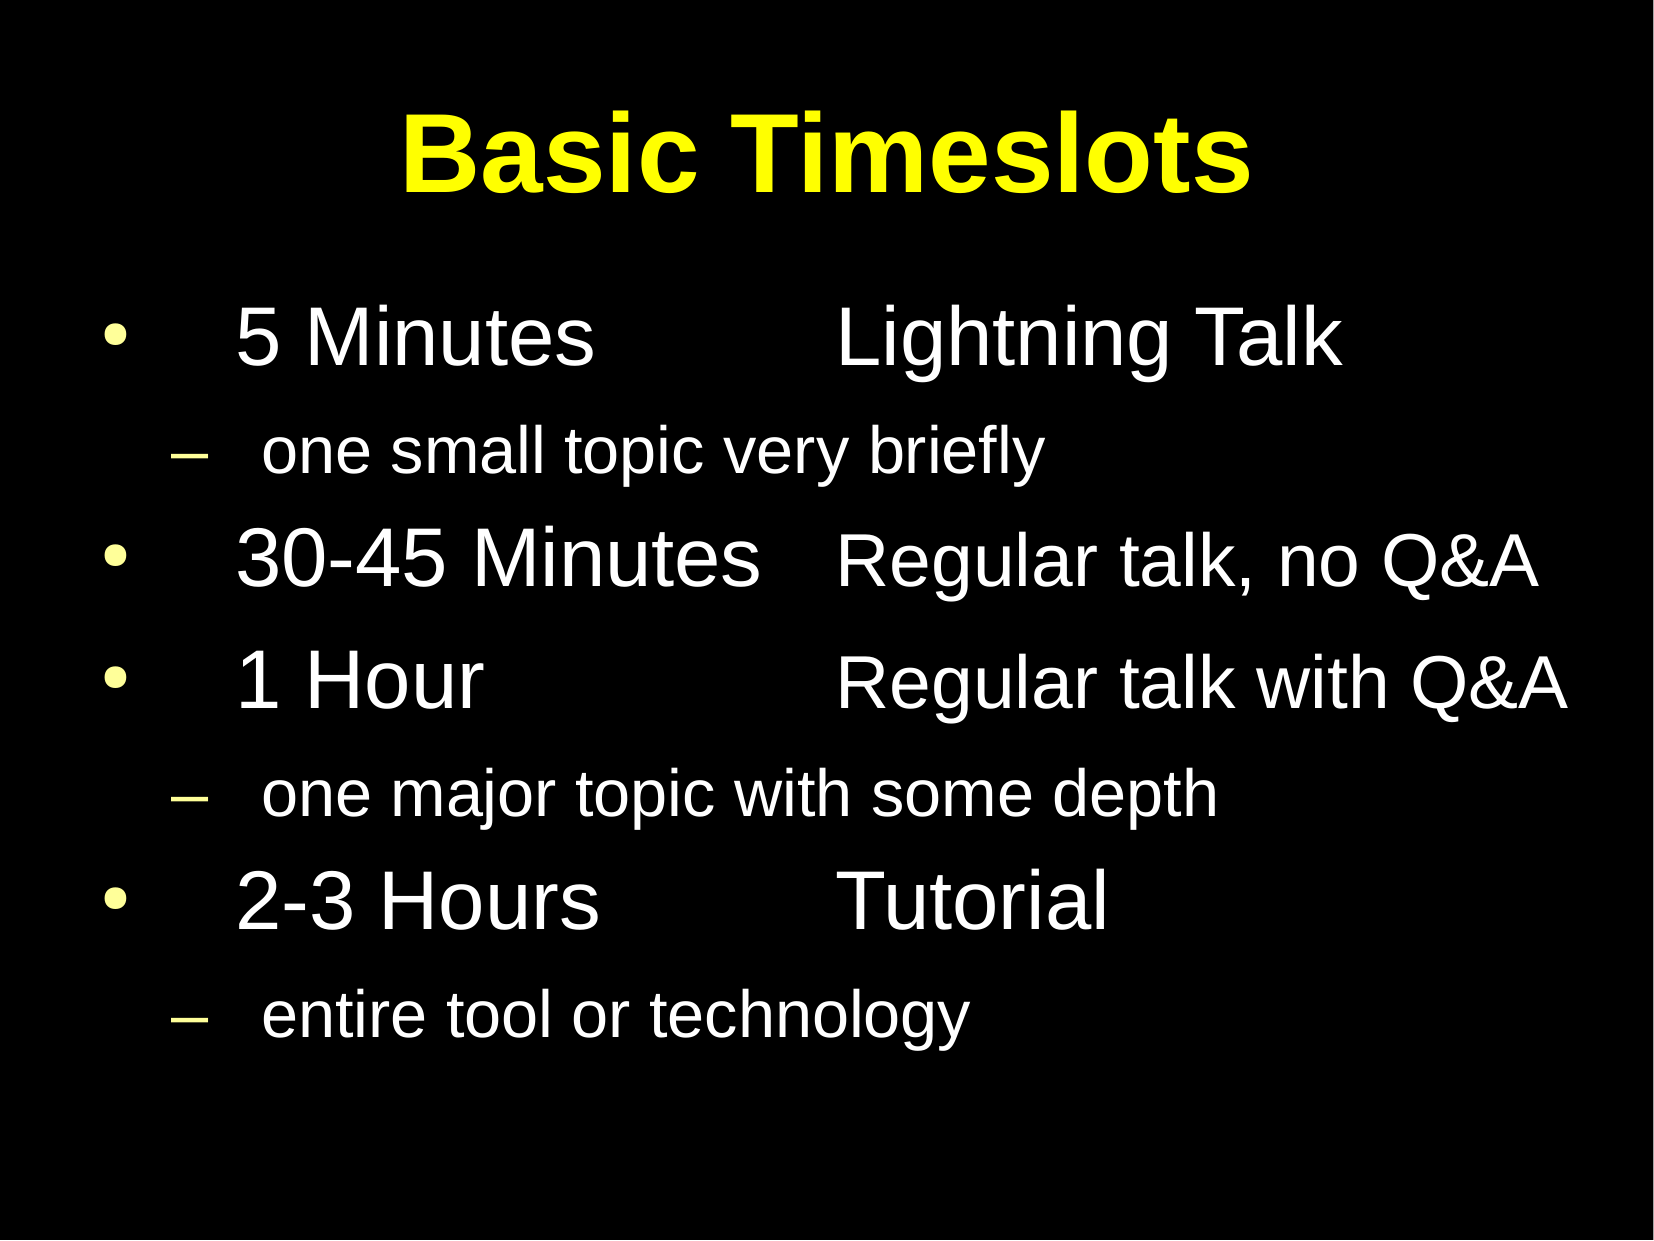

# Basic Timeslots
5 Minutes				Lightning Talk
one small topic very briefly
30-45 Minutes	Regular talk, no Q&A
1 Hour					Regular talk with Q&A
one major topic with some depth
2-3 Hours				Tutorial
entire tool or technology